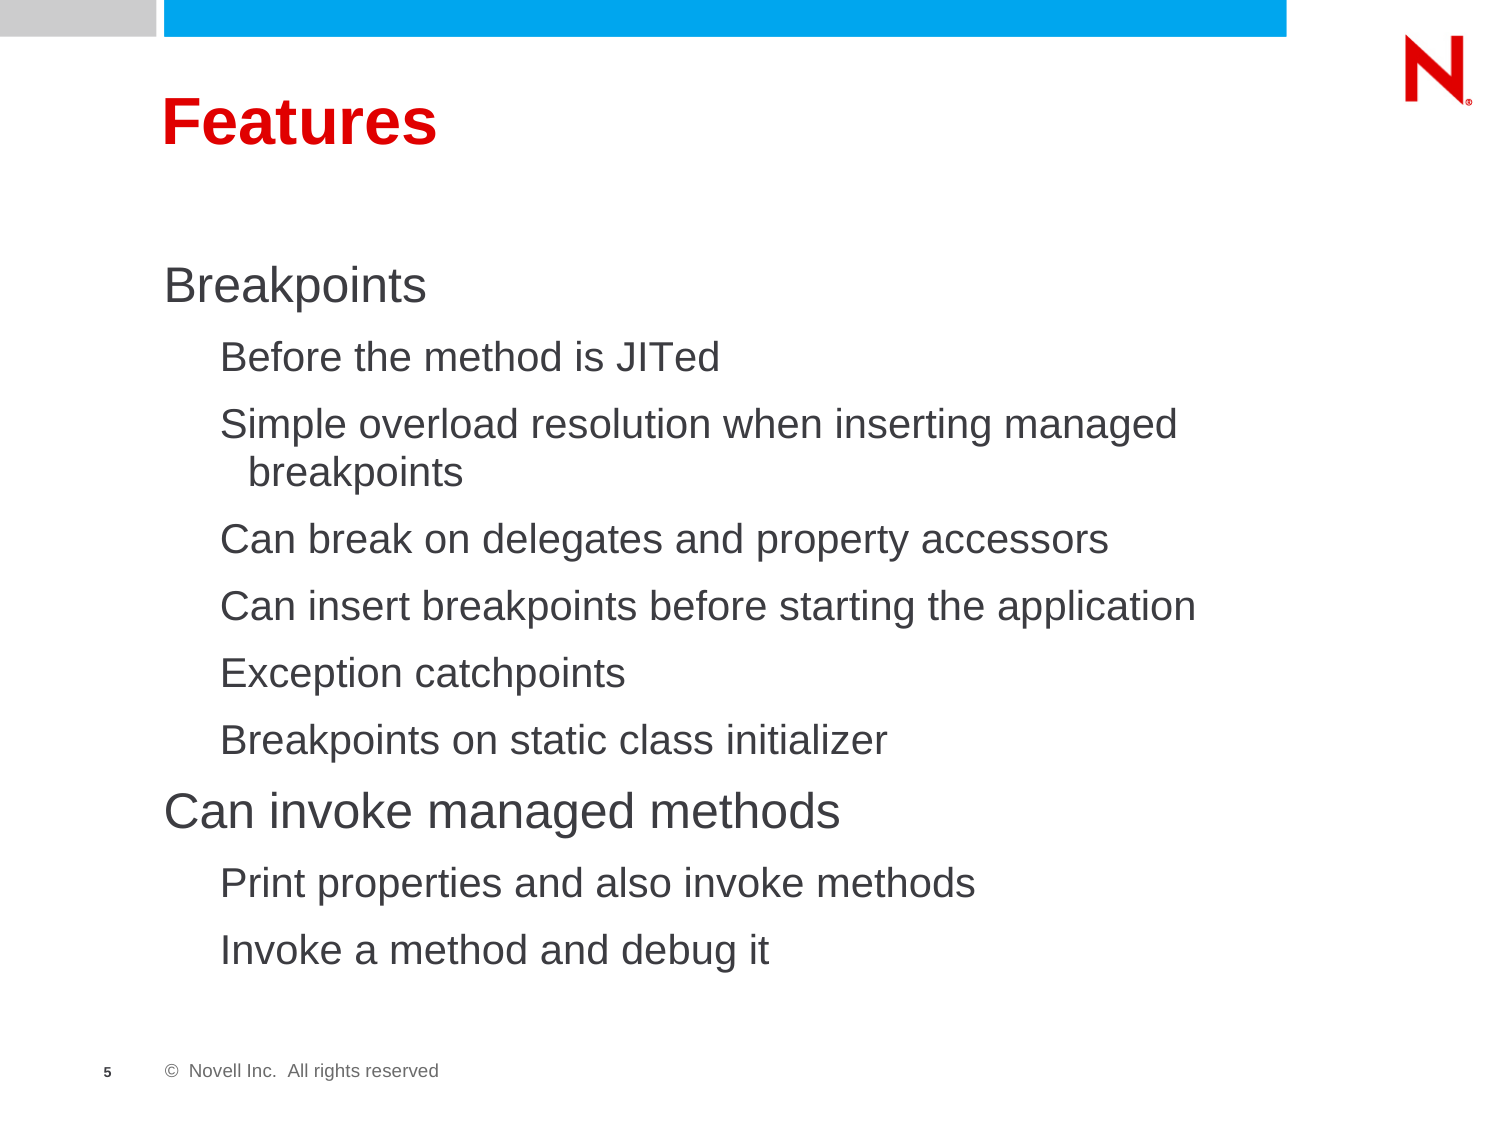

# Features
Breakpoints
Before the method is JITed
Simple overload resolution when inserting managed breakpoints
Can break on delegates and property accessors
Can insert breakpoints before starting the application
Exception catchpoints
Breakpoints on static class initializer
Can invoke managed methods
Print properties and also invoke methods
Invoke a method and debug it